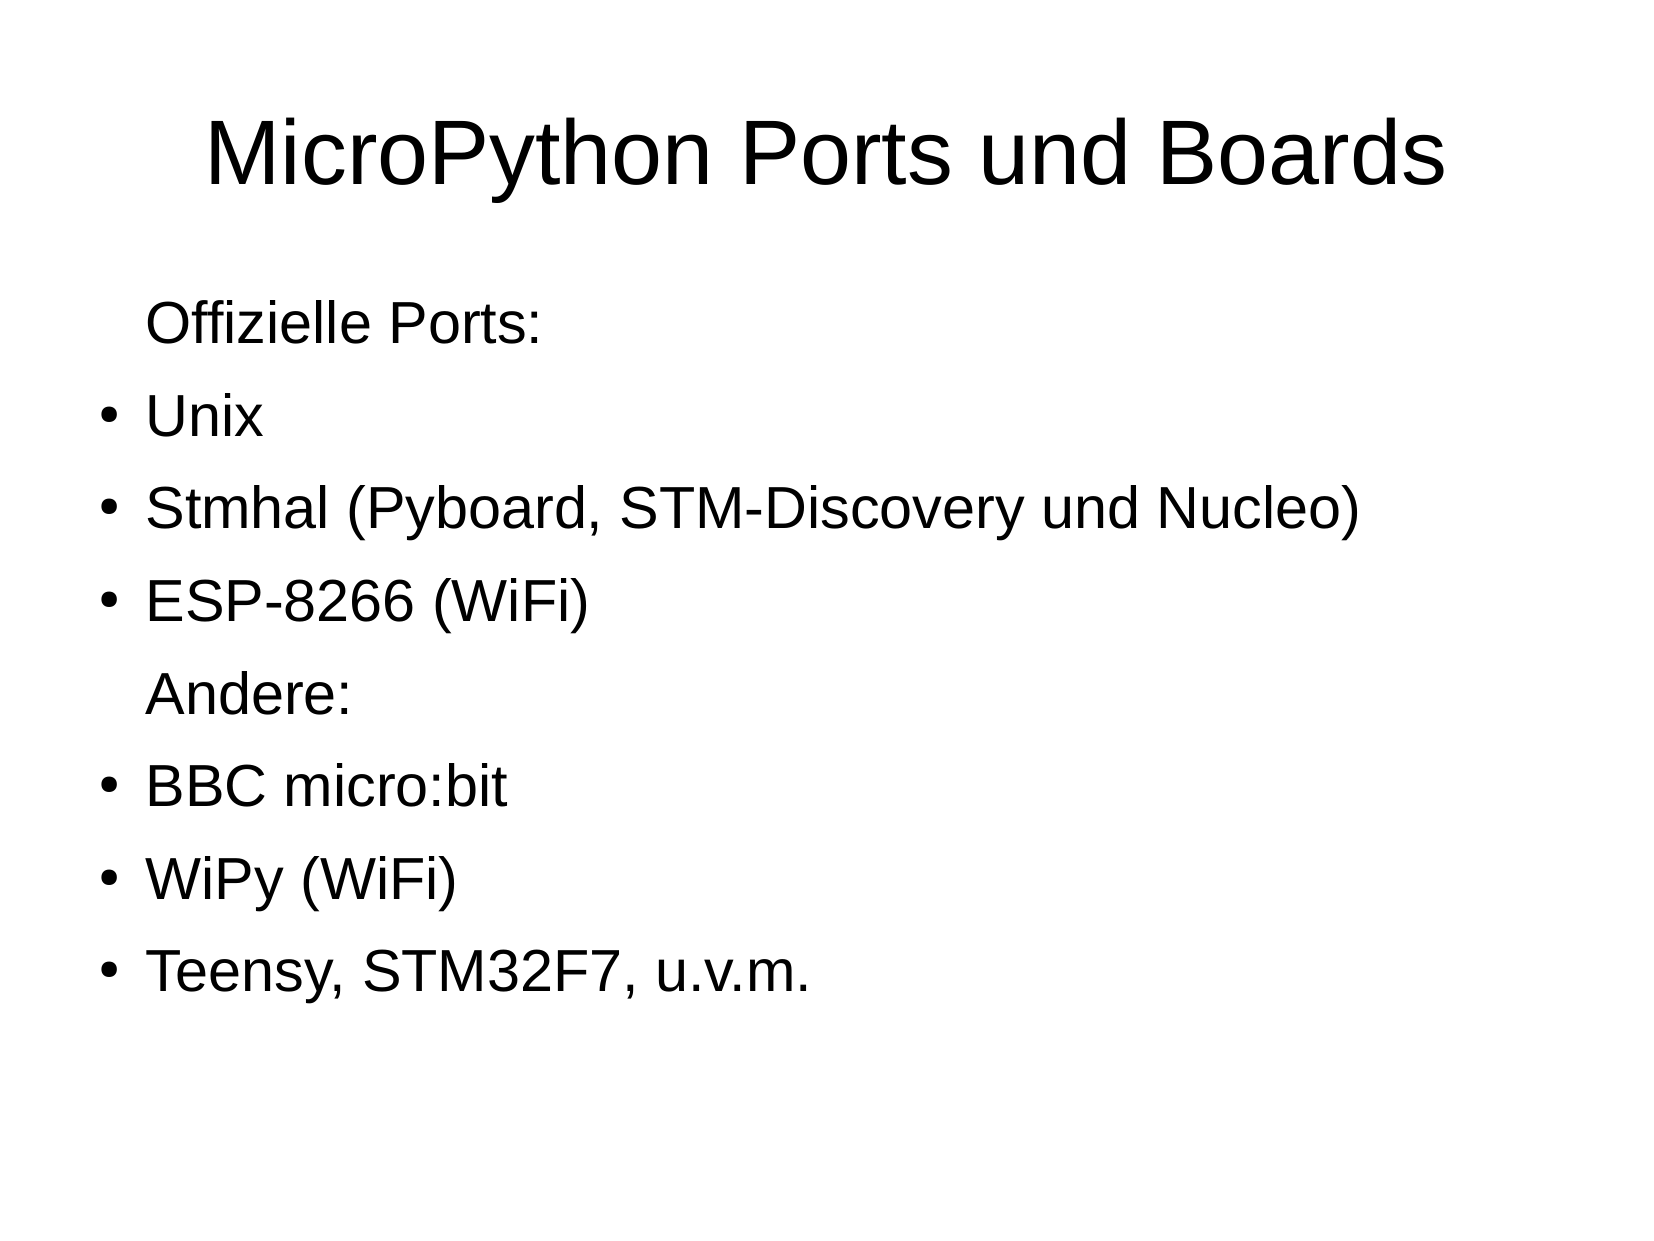

# MicroPython Ports und Boards
Offizielle Ports:
Unix
Stmhal (Pyboard, STM-Discovery und Nucleo)
ESP-8266 (WiFi)
Andere:
BBC micro:bit
WiPy (WiFi)
Teensy, STM32F7, u.v.m.